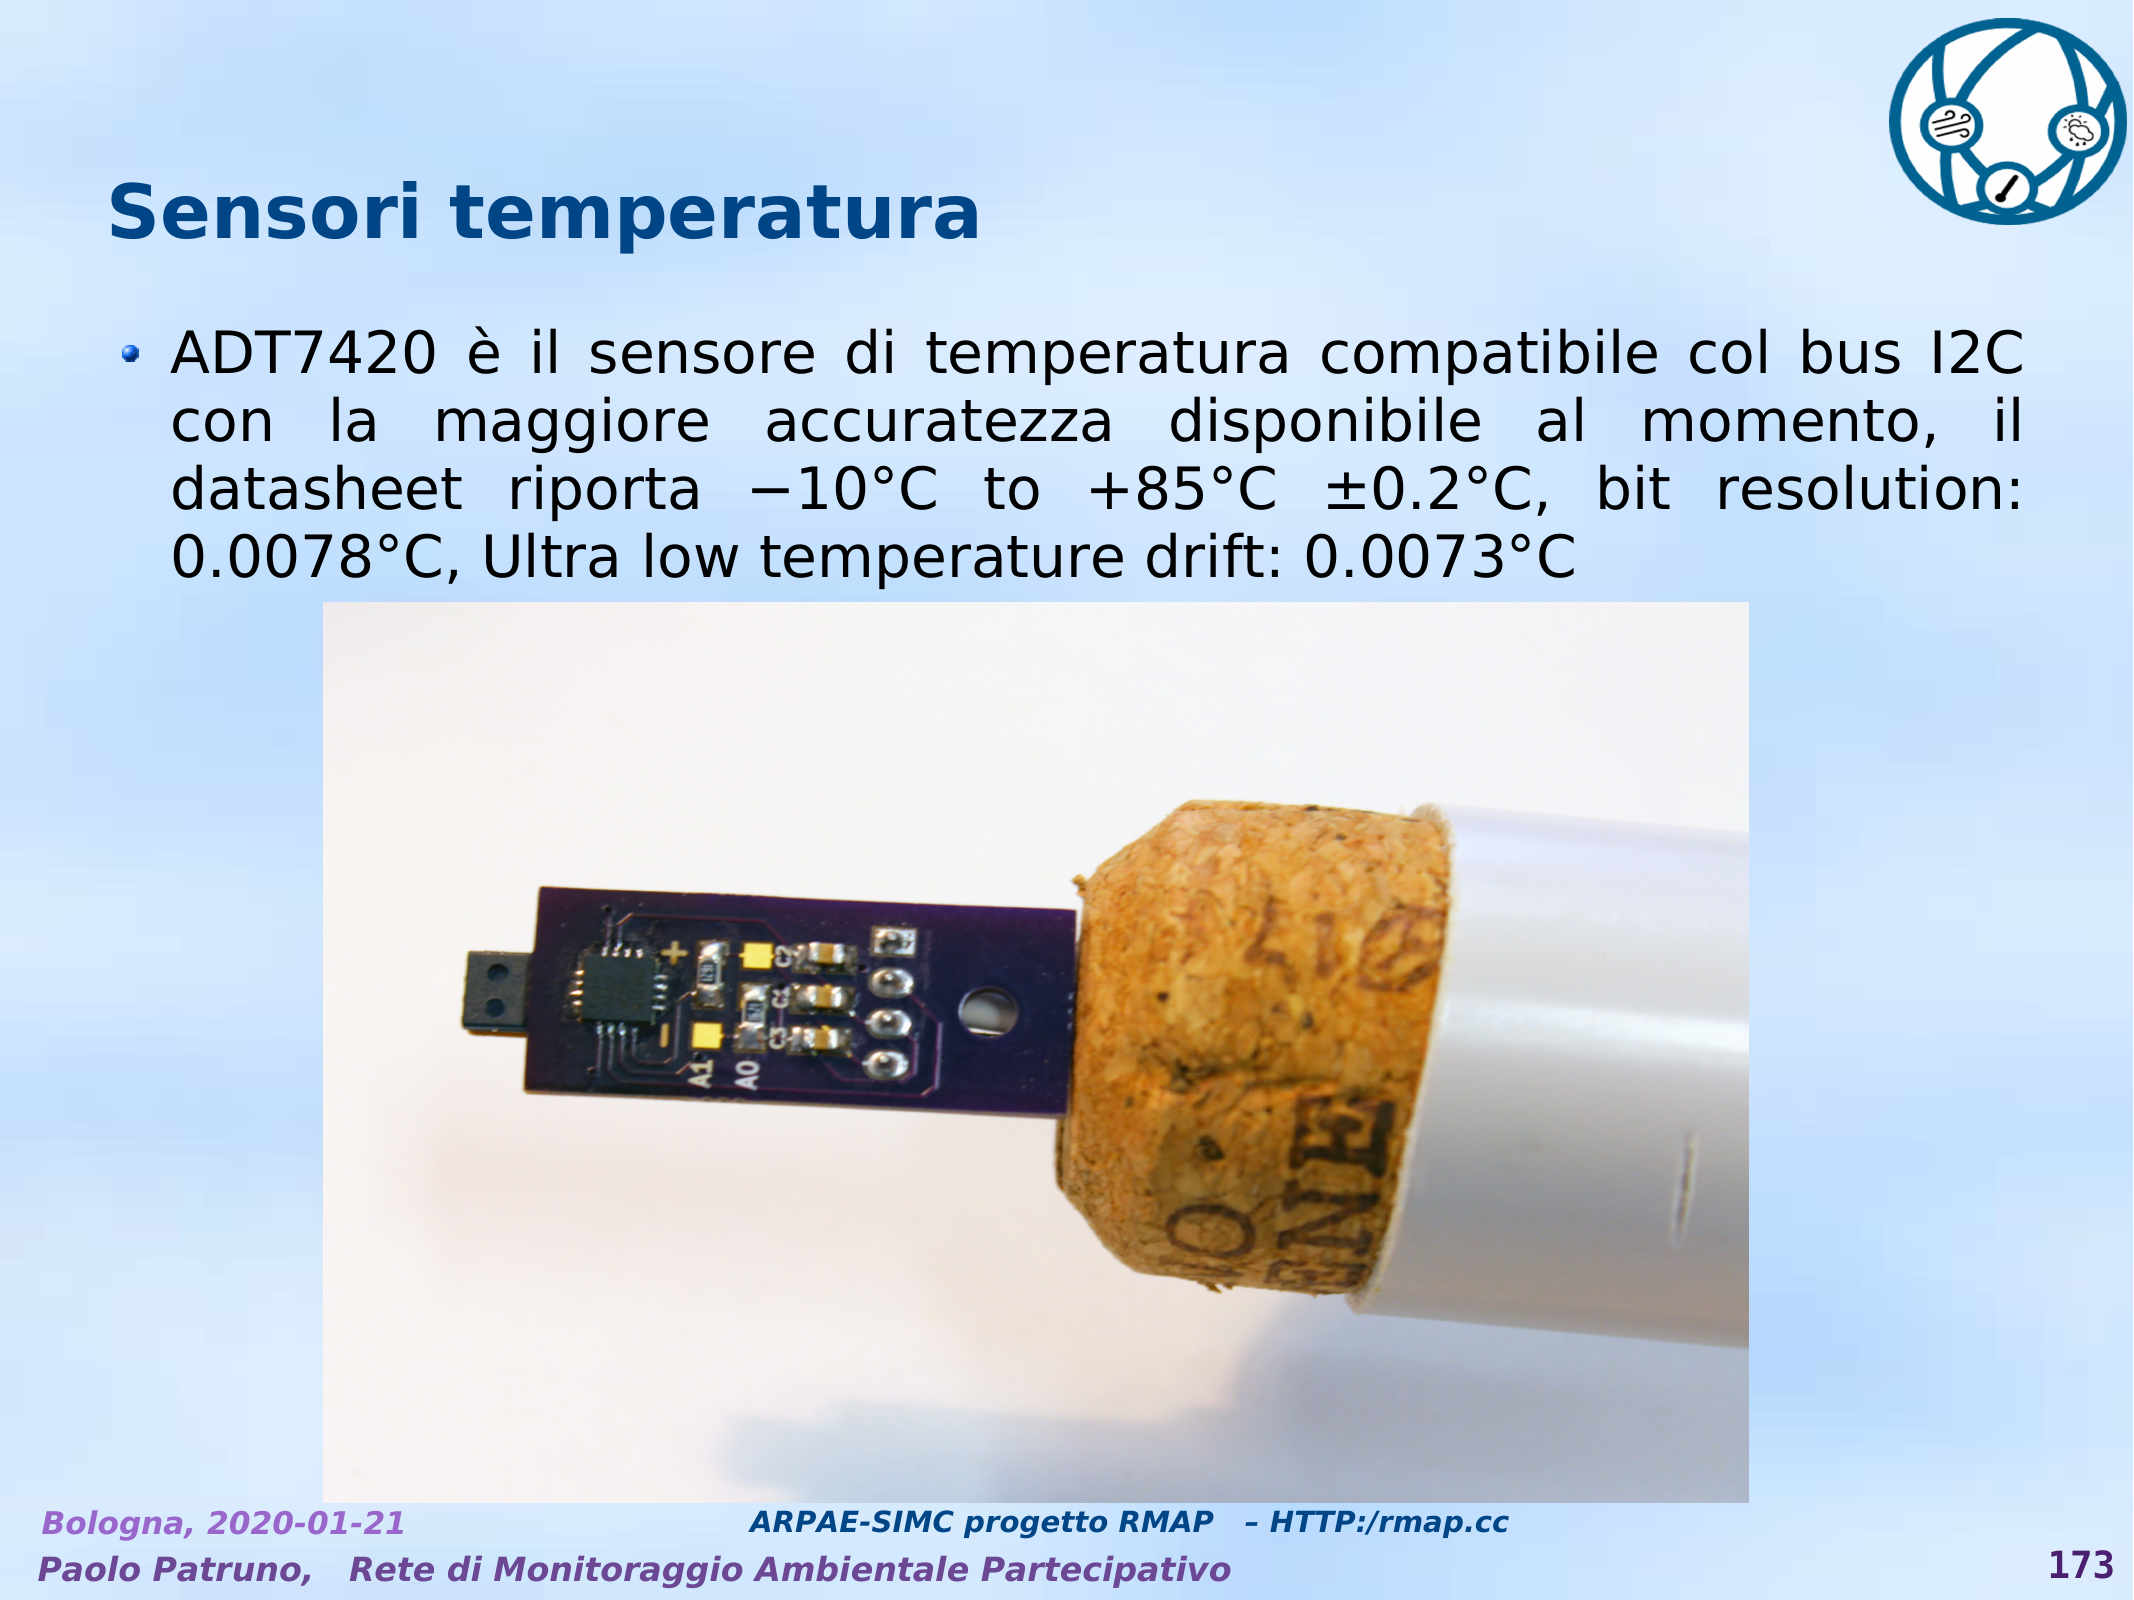

# Sensori temperatura
ADT7420 è il sensore di temperatura compatibile col bus I2C con la maggiore accuratezza disponibile al momento, il datasheet riporta −10°C to +85°C ±0.2°C, bit resolution: 0.0078°C, Ultra low temperature drift: 0.0073°C